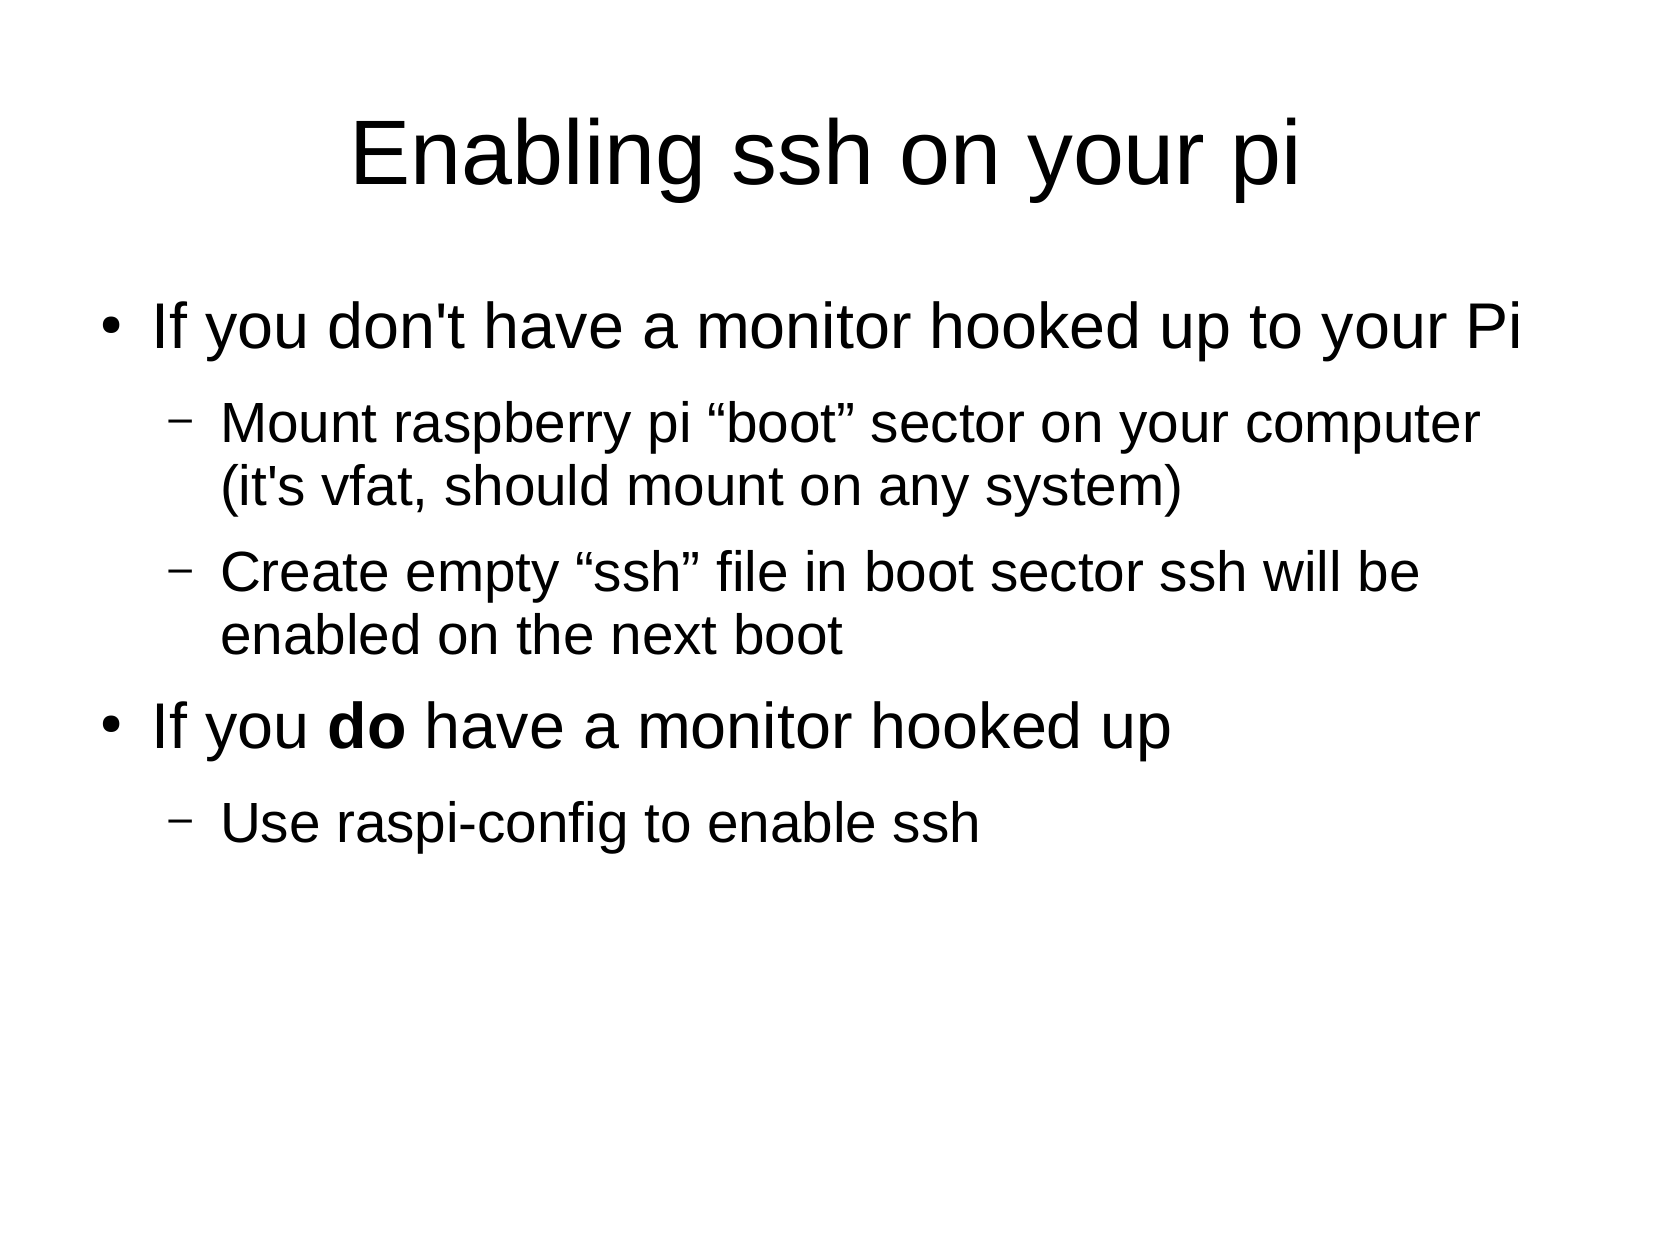

# Enabling ssh on your pi
If you don't have a monitor hooked up to your Pi
Mount raspberry pi “boot” sector on your computer (it's vfat, should mount on any system)
Create empty “ssh” file in boot sector ssh will be enabled on the next boot
If you do have a monitor hooked up
Use raspi-config to enable ssh